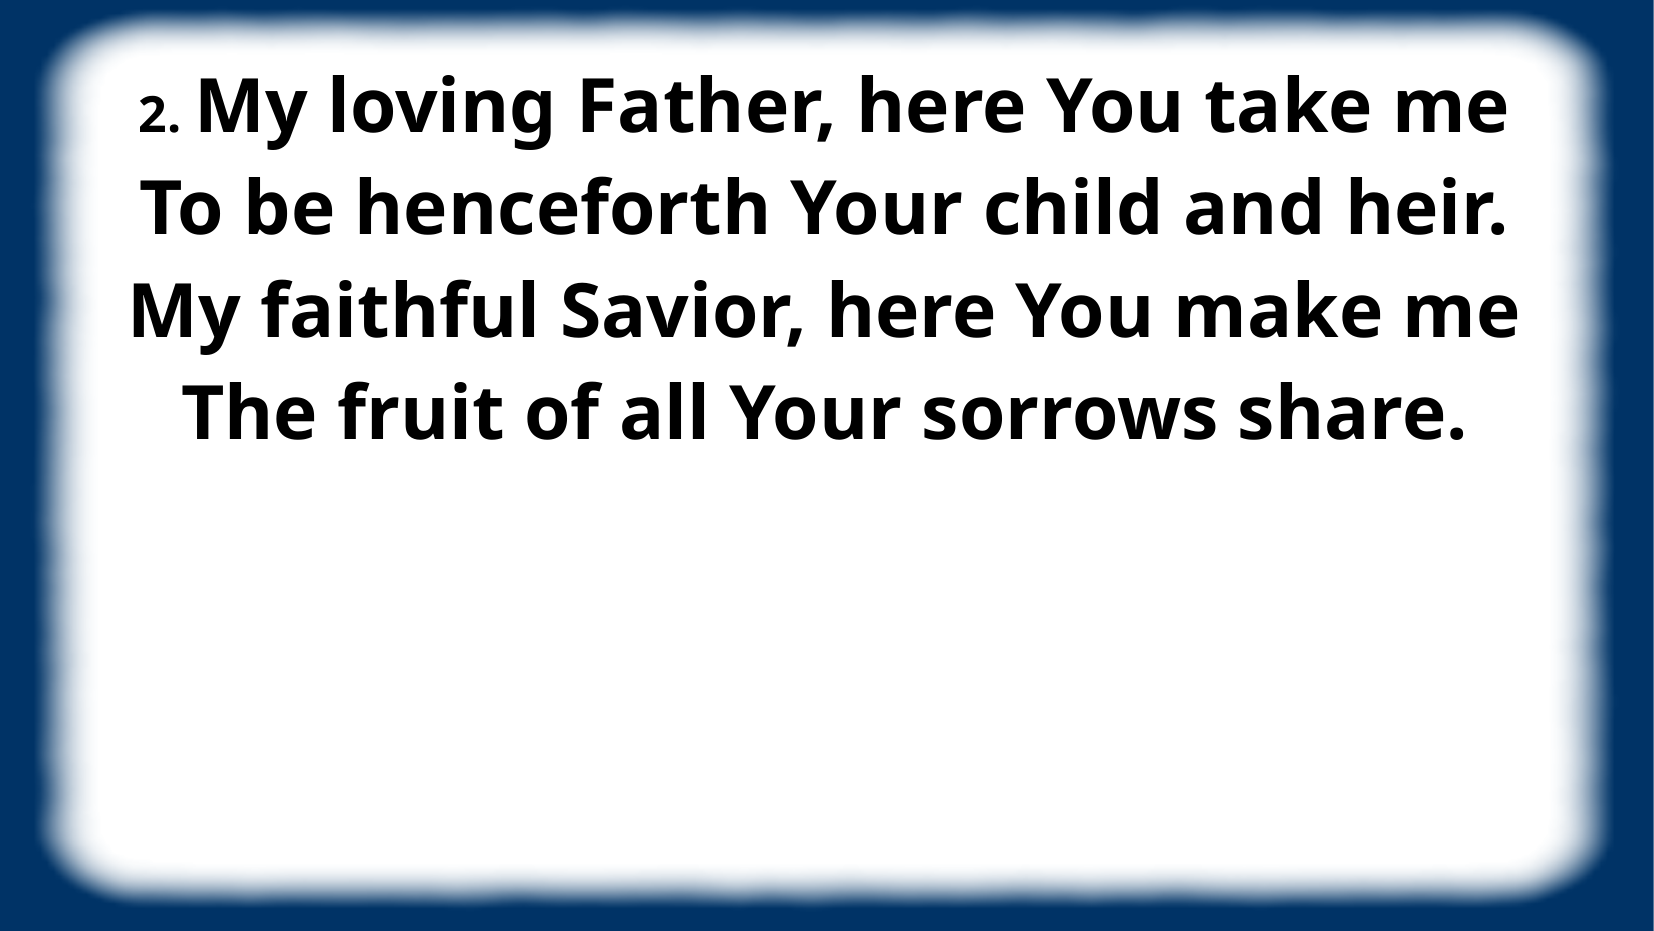

2. My loving Father, here You take me
To be henceforth Your child and heir.
My faithful Savior, here You make me
The fruit of all Your sorrows share.